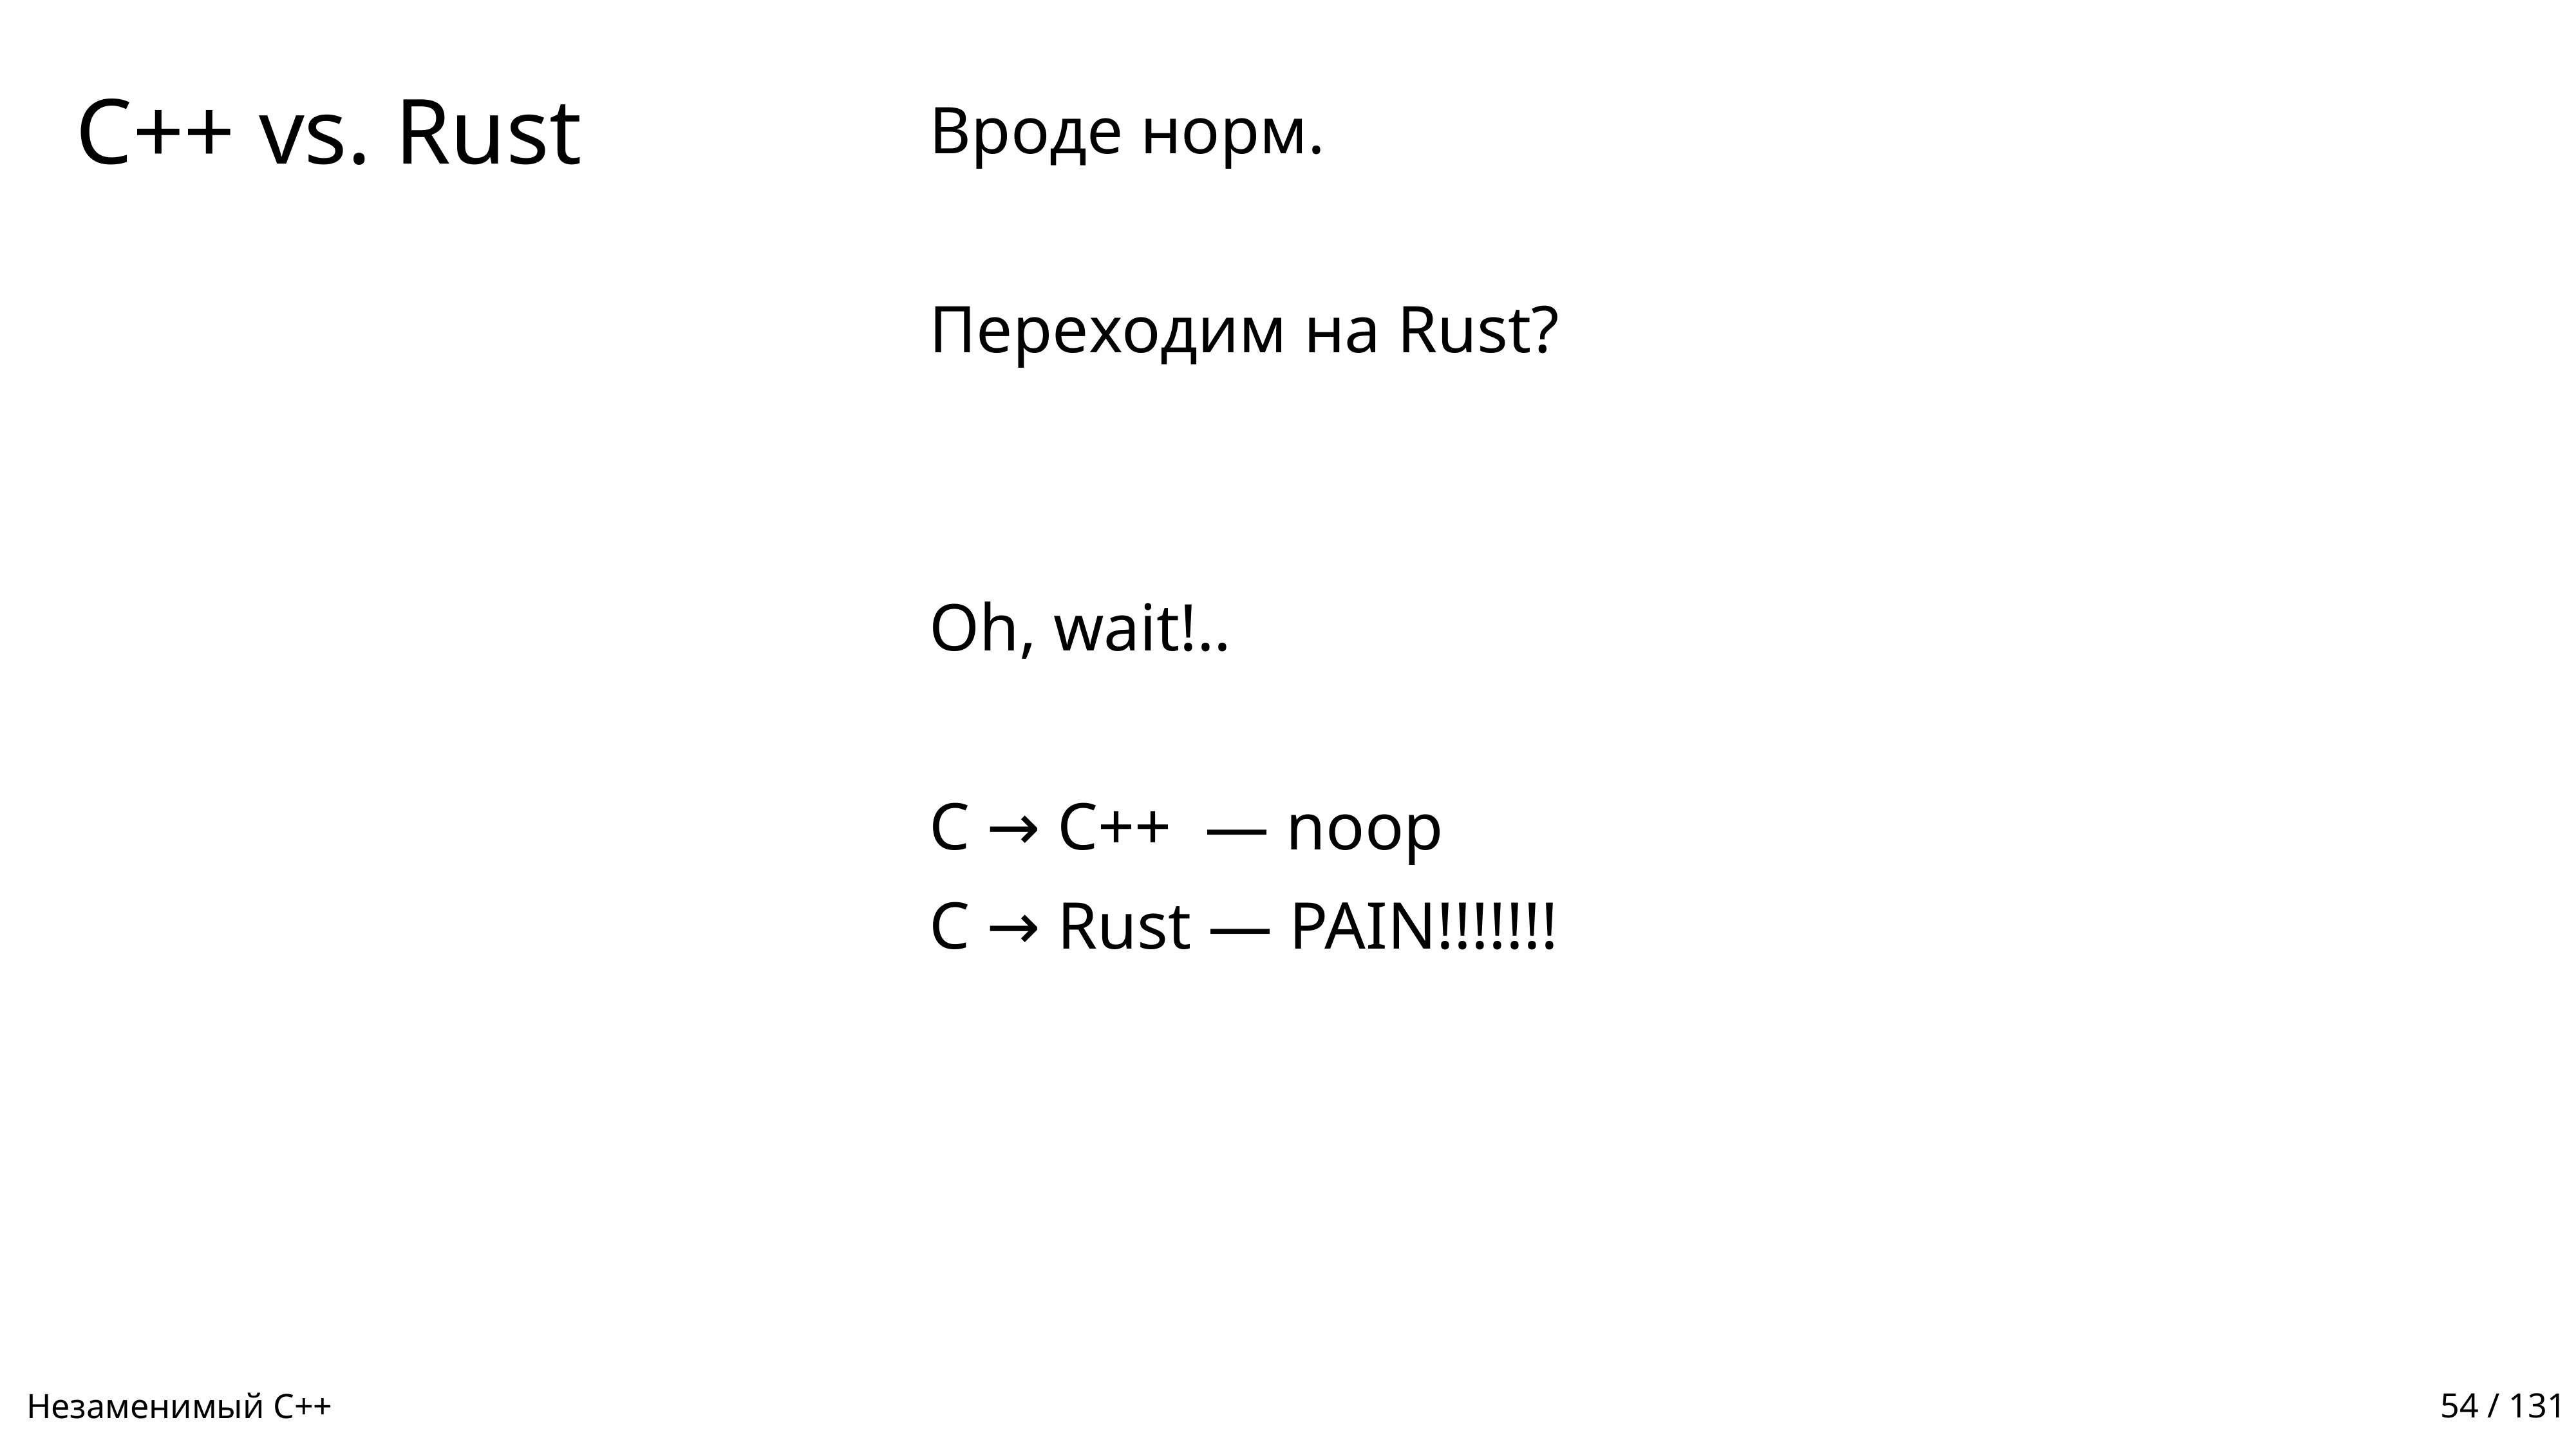

# C++ vs. Rust
Вроде норм.
Переходим на Rust?
Oh, wait!..
C → C++ — noop
C → Rust — PAIN!!!!!!!
Незаменимый C++